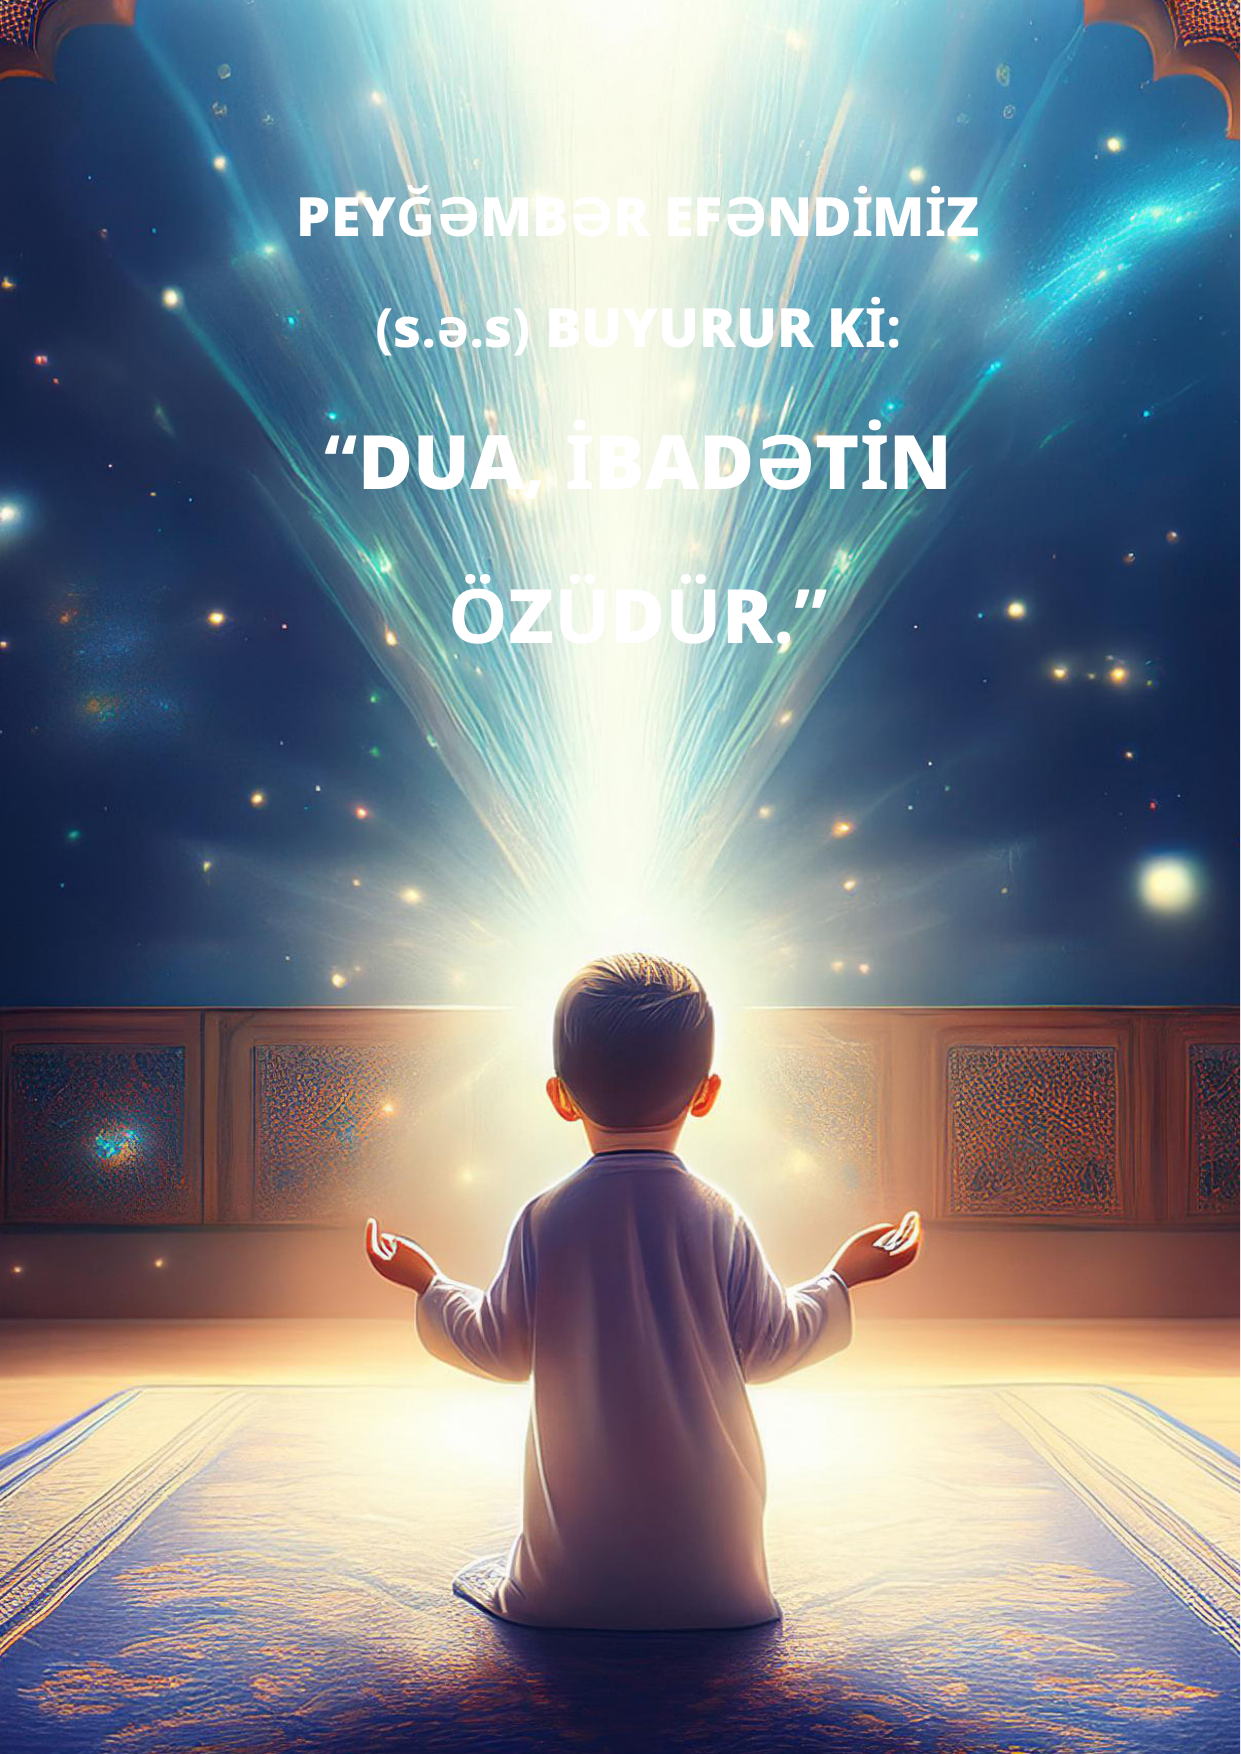

PEYĞƏMBƏR EFƏNDİMİZ
(s.ə.s) BUYURUR Kİ:
“DUA, İBADƏTİN ÖZÜDÜR.”